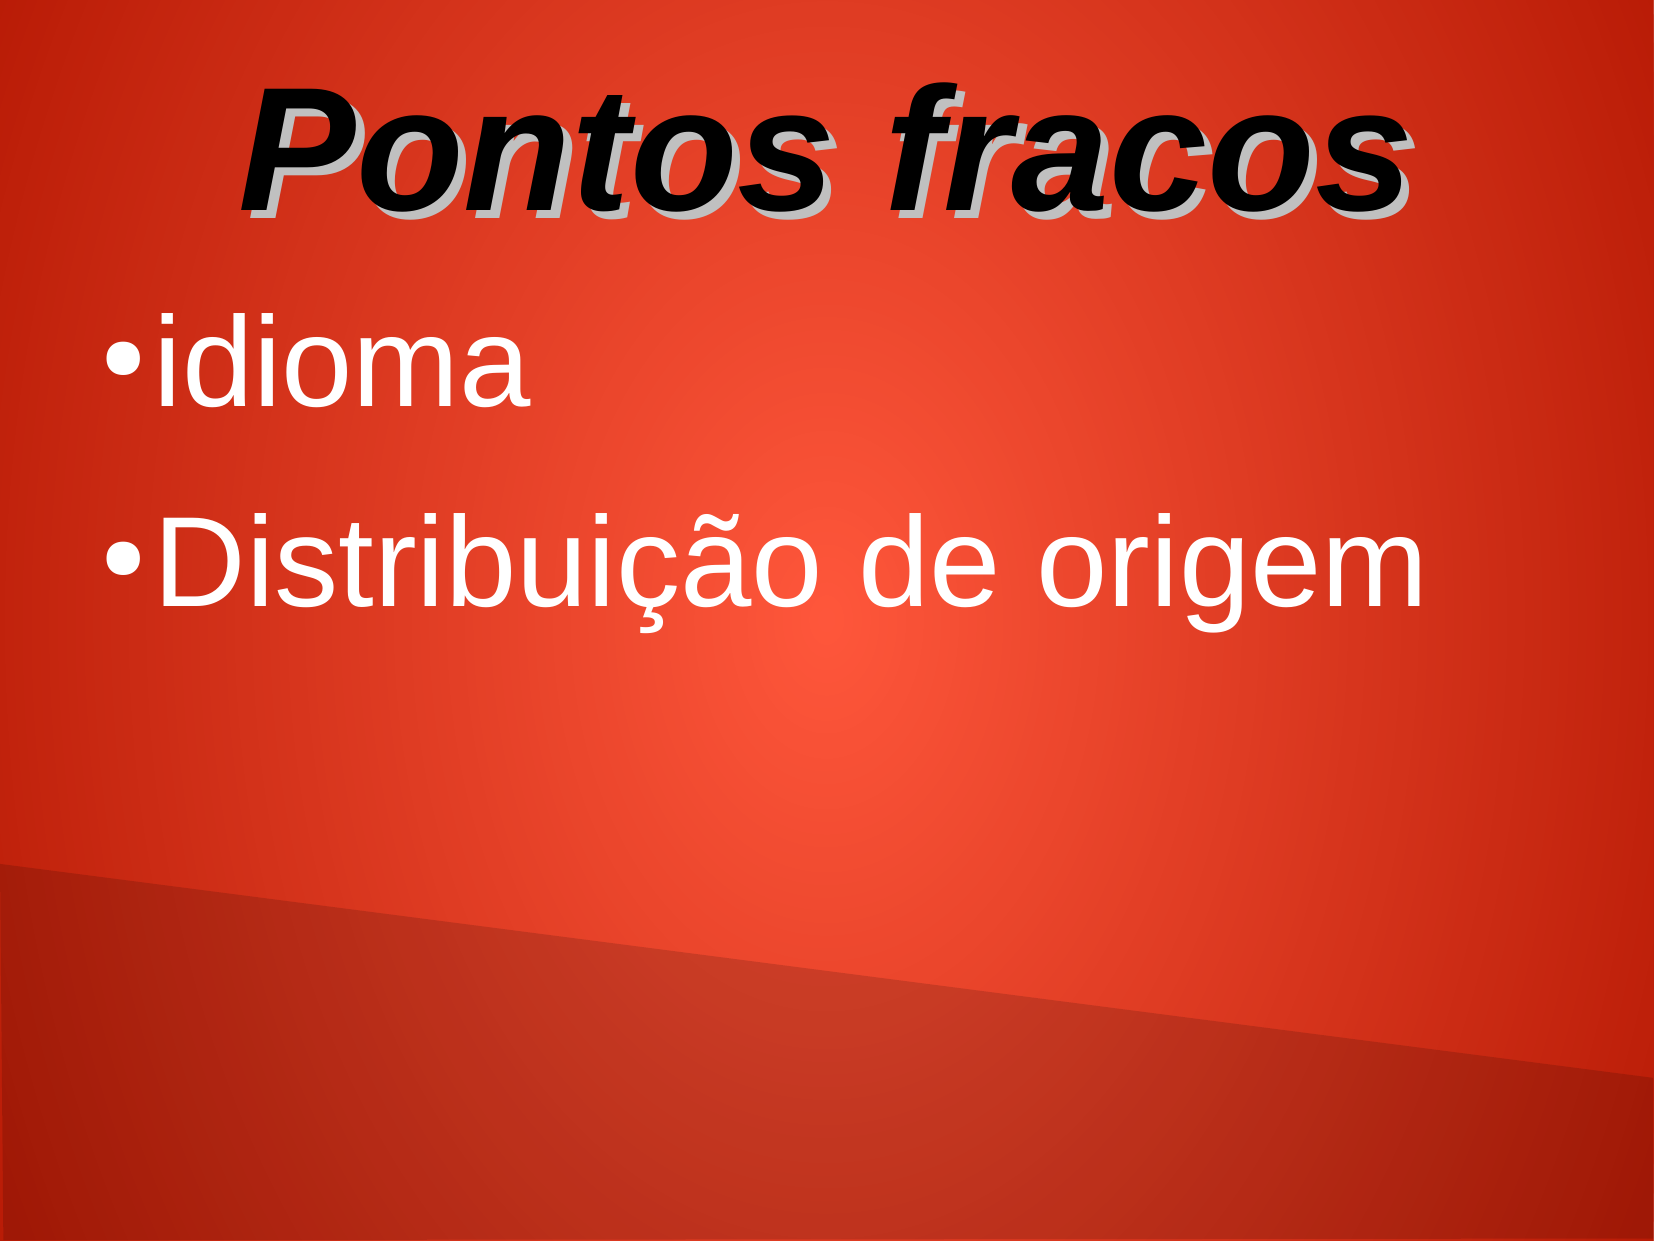

# Pontos fracos
idioma
Distribuição de origem